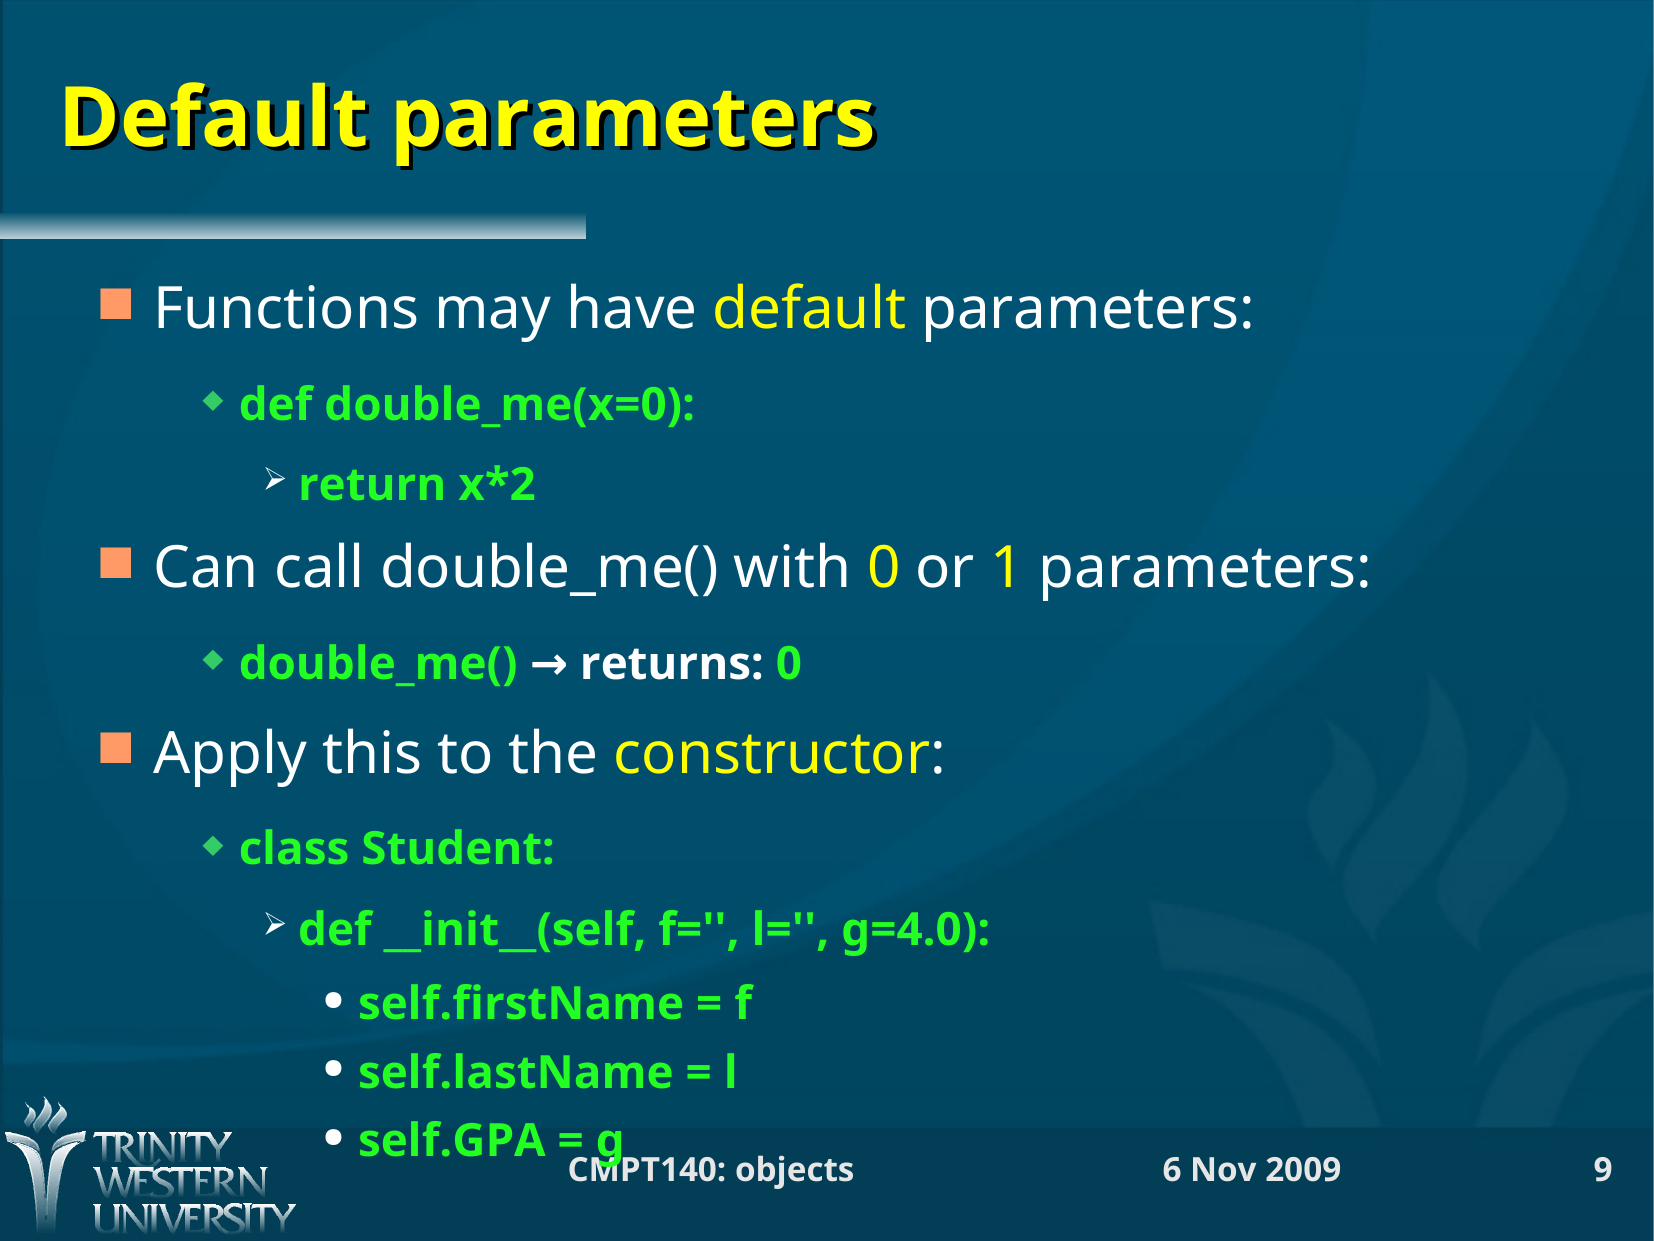

# Default parameters
Functions may have default parameters:
def double_me(x=0):
return x*2
Can call double_me() with 0 or 1 parameters:
double_me() → returns: 0
Apply this to the constructor:
class Student:
def __init__(self, f='', l='', g=4.0):
self.firstName = f
self.lastName = l
self.GPA = g
CMPT140: objects
6 Nov 2009
9